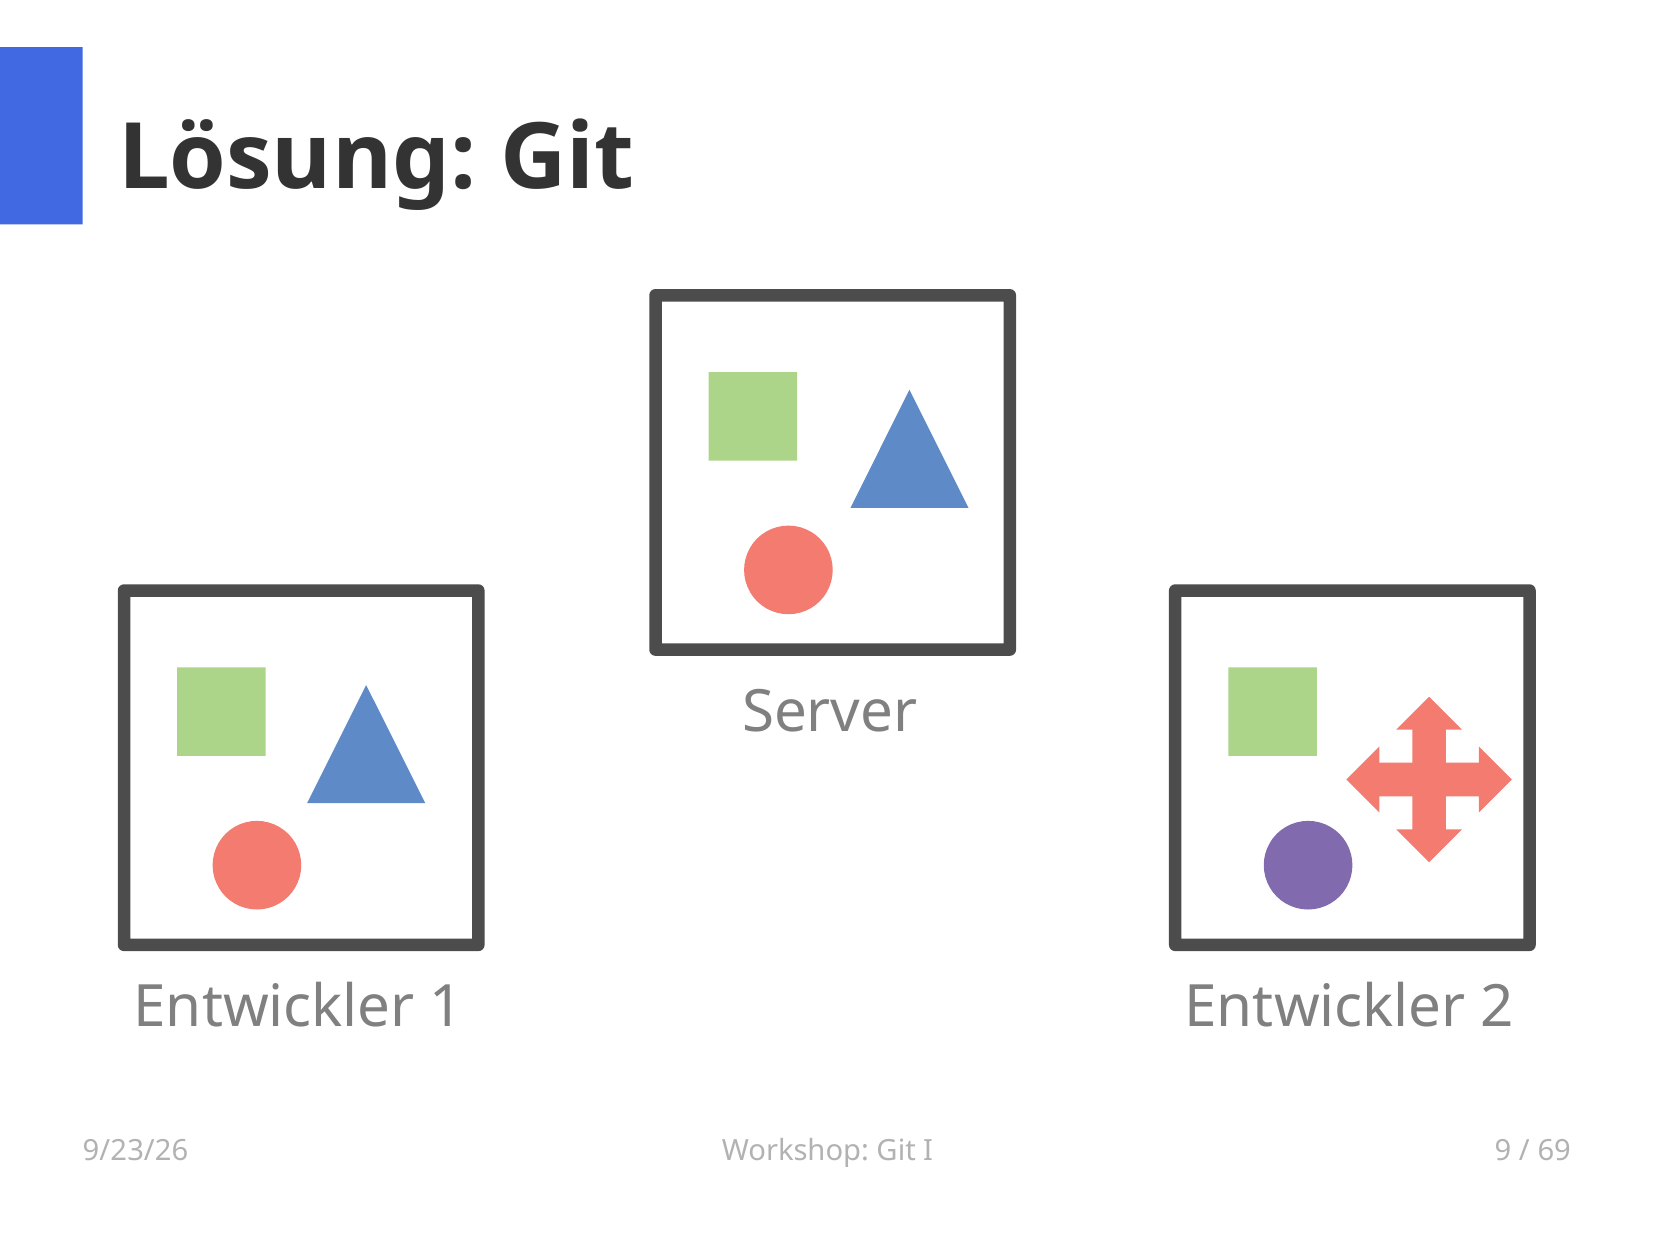

# Lösung: Git
Server
Entwickler 1
Entwickler 2